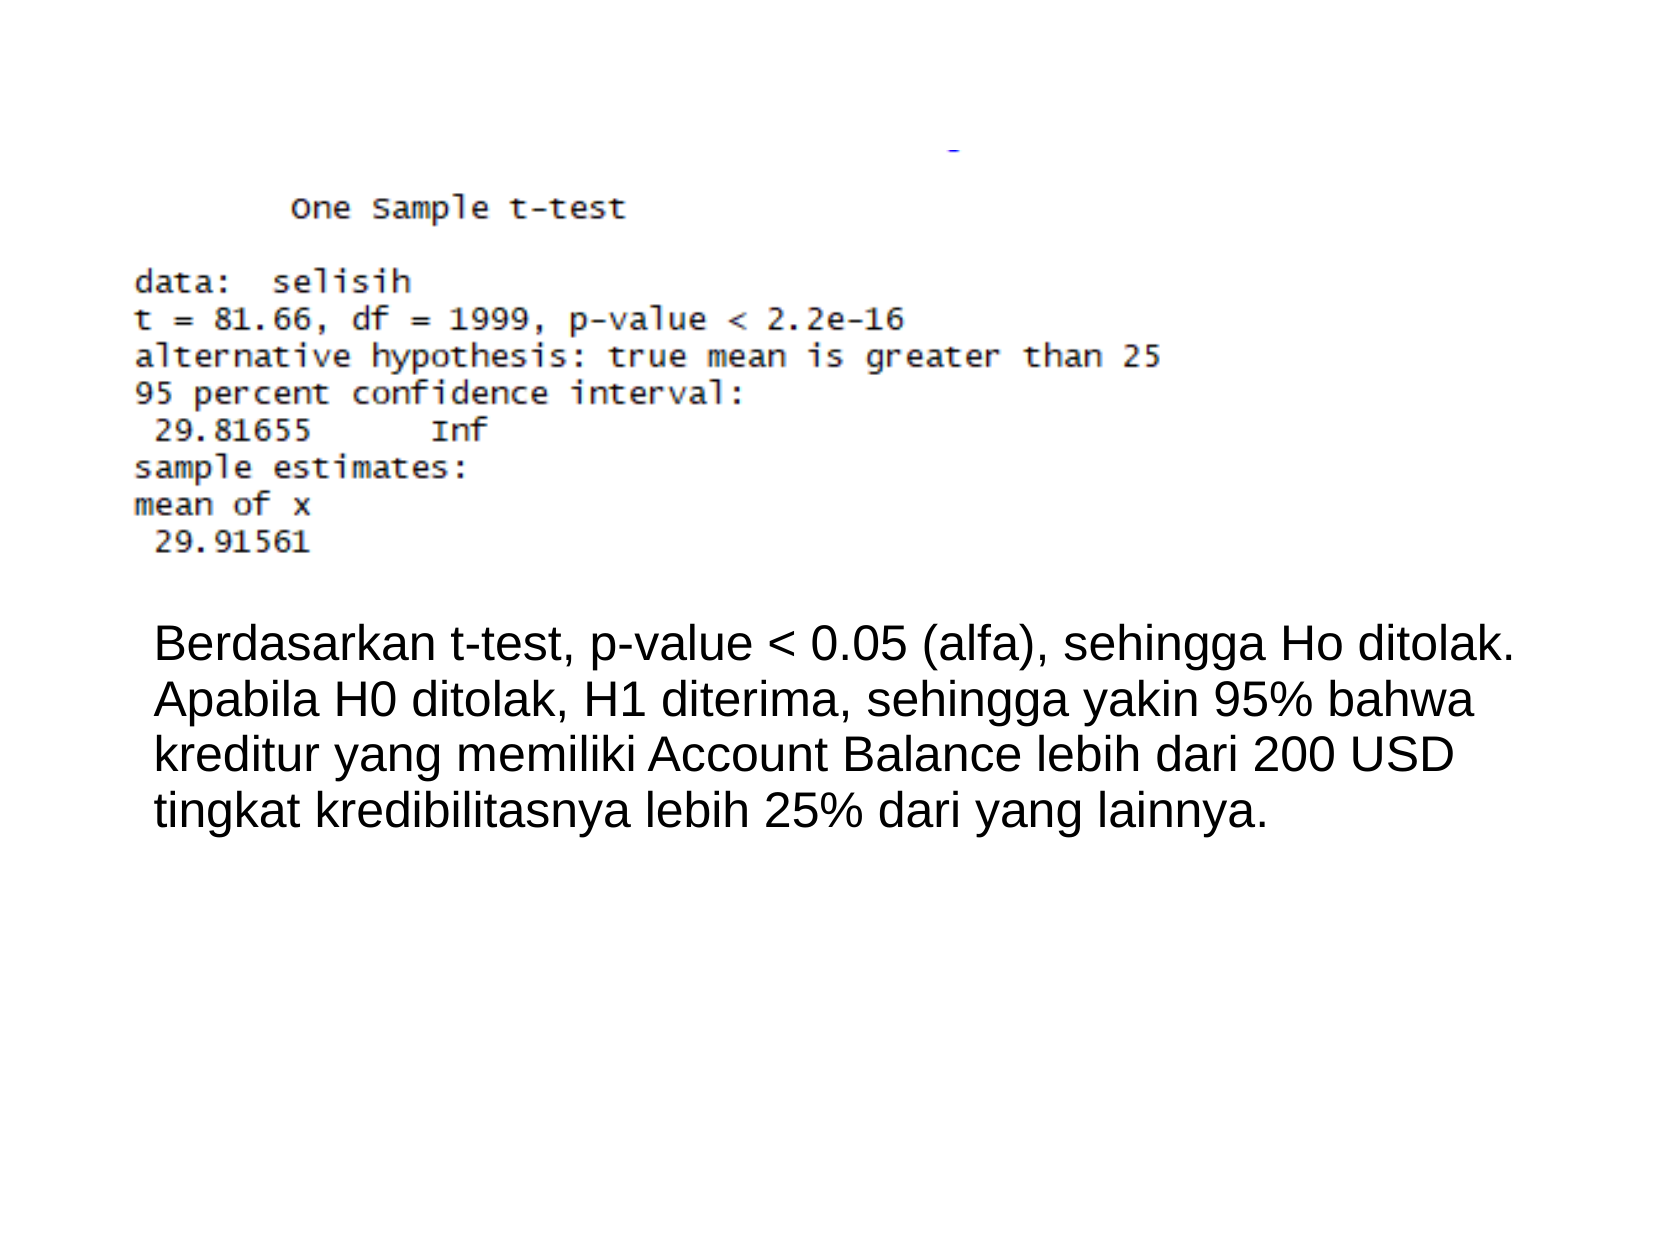

#
Berdasarkan t-test, p-value < 0.05 (alfa), sehingga Ho ditolak. Apabila H0 ditolak, H1 diterima, sehingga yakin 95% bahwa kreditur yang memiliki Account Balance lebih dari 200 USD tingkat kredibilitasnya lebih 25% dari yang lainnya.